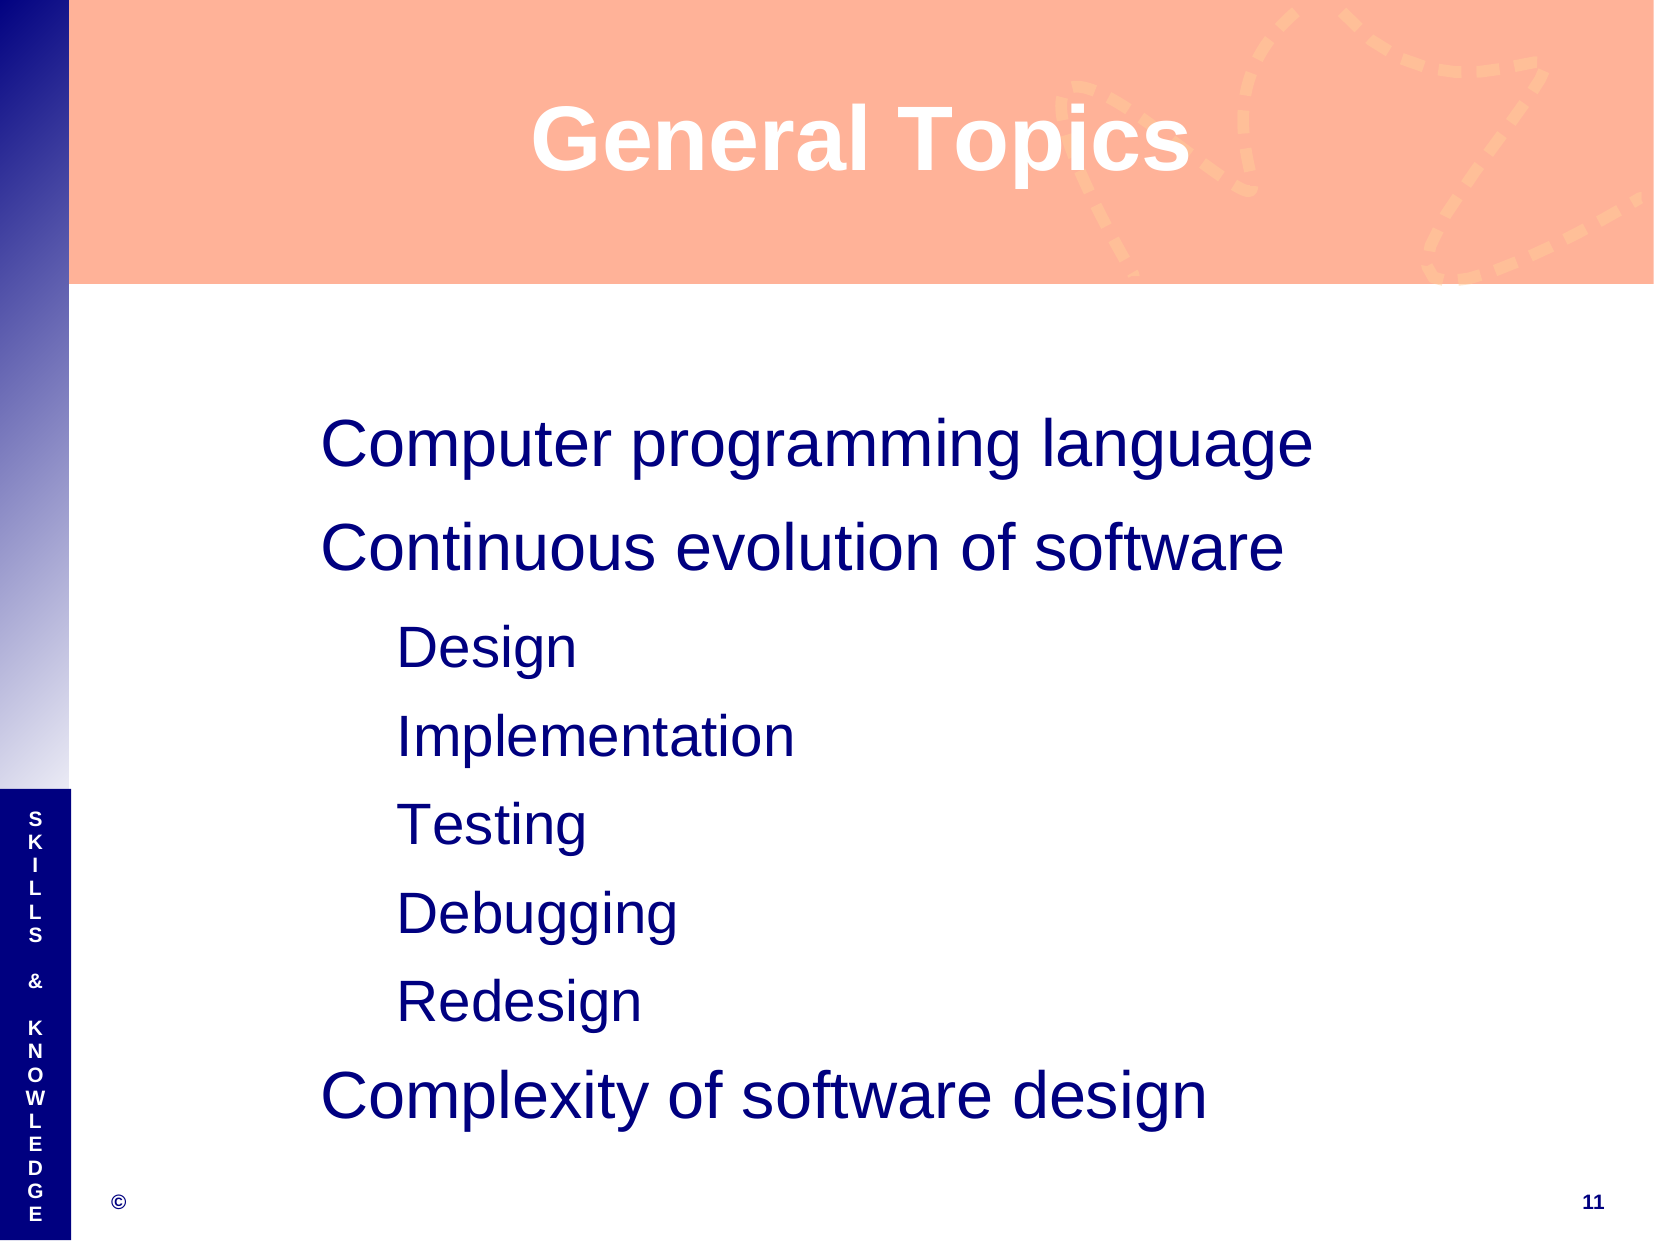

General Topics
# Computer programming language
Continuous evolution of software
Design
Implementation
Testing
Debugging
Redesign
Complexity of software design
S
K
I
L
L
S
&
K
N
O
W
L
E
D
G
E